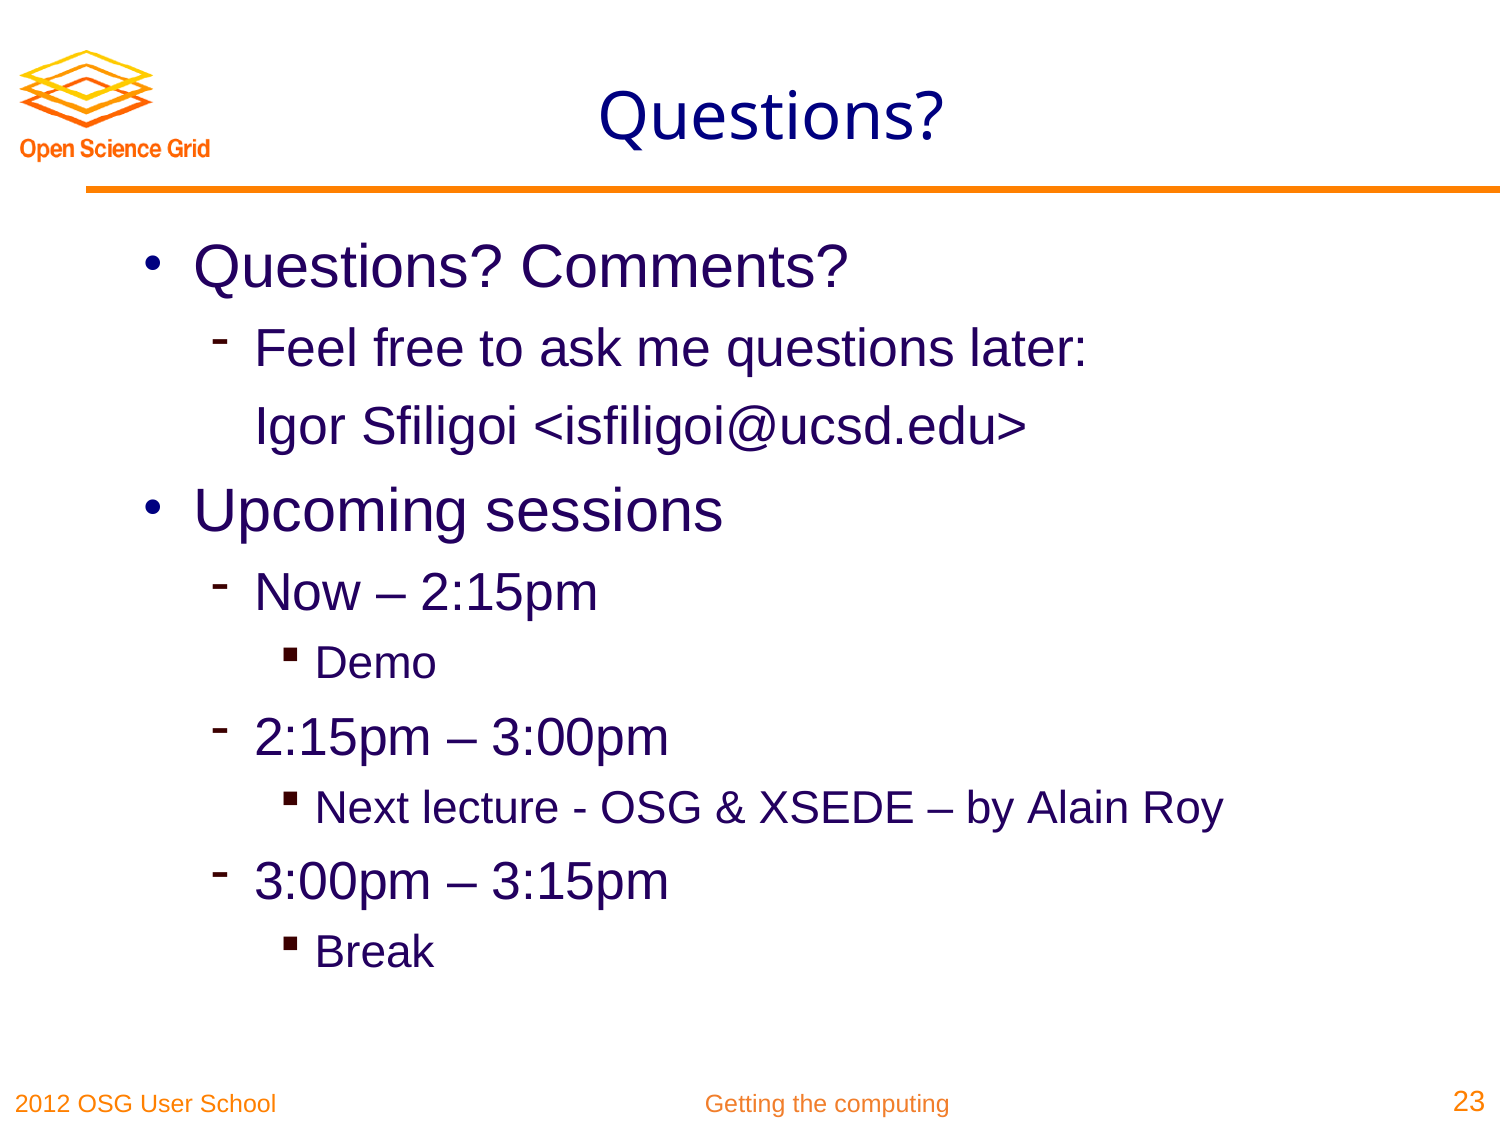

# Questions?
Questions? Comments?
Feel free to ask me questions later:
	Igor Sfiligoi <isfiligoi@ucsd.edu>
Upcoming sessions
Now – 2:15pm
Demo
2:15pm – 3:00pm
Next lecture - OSG & XSEDE – by Alain Roy
3:00pm – 3:15pm
Break